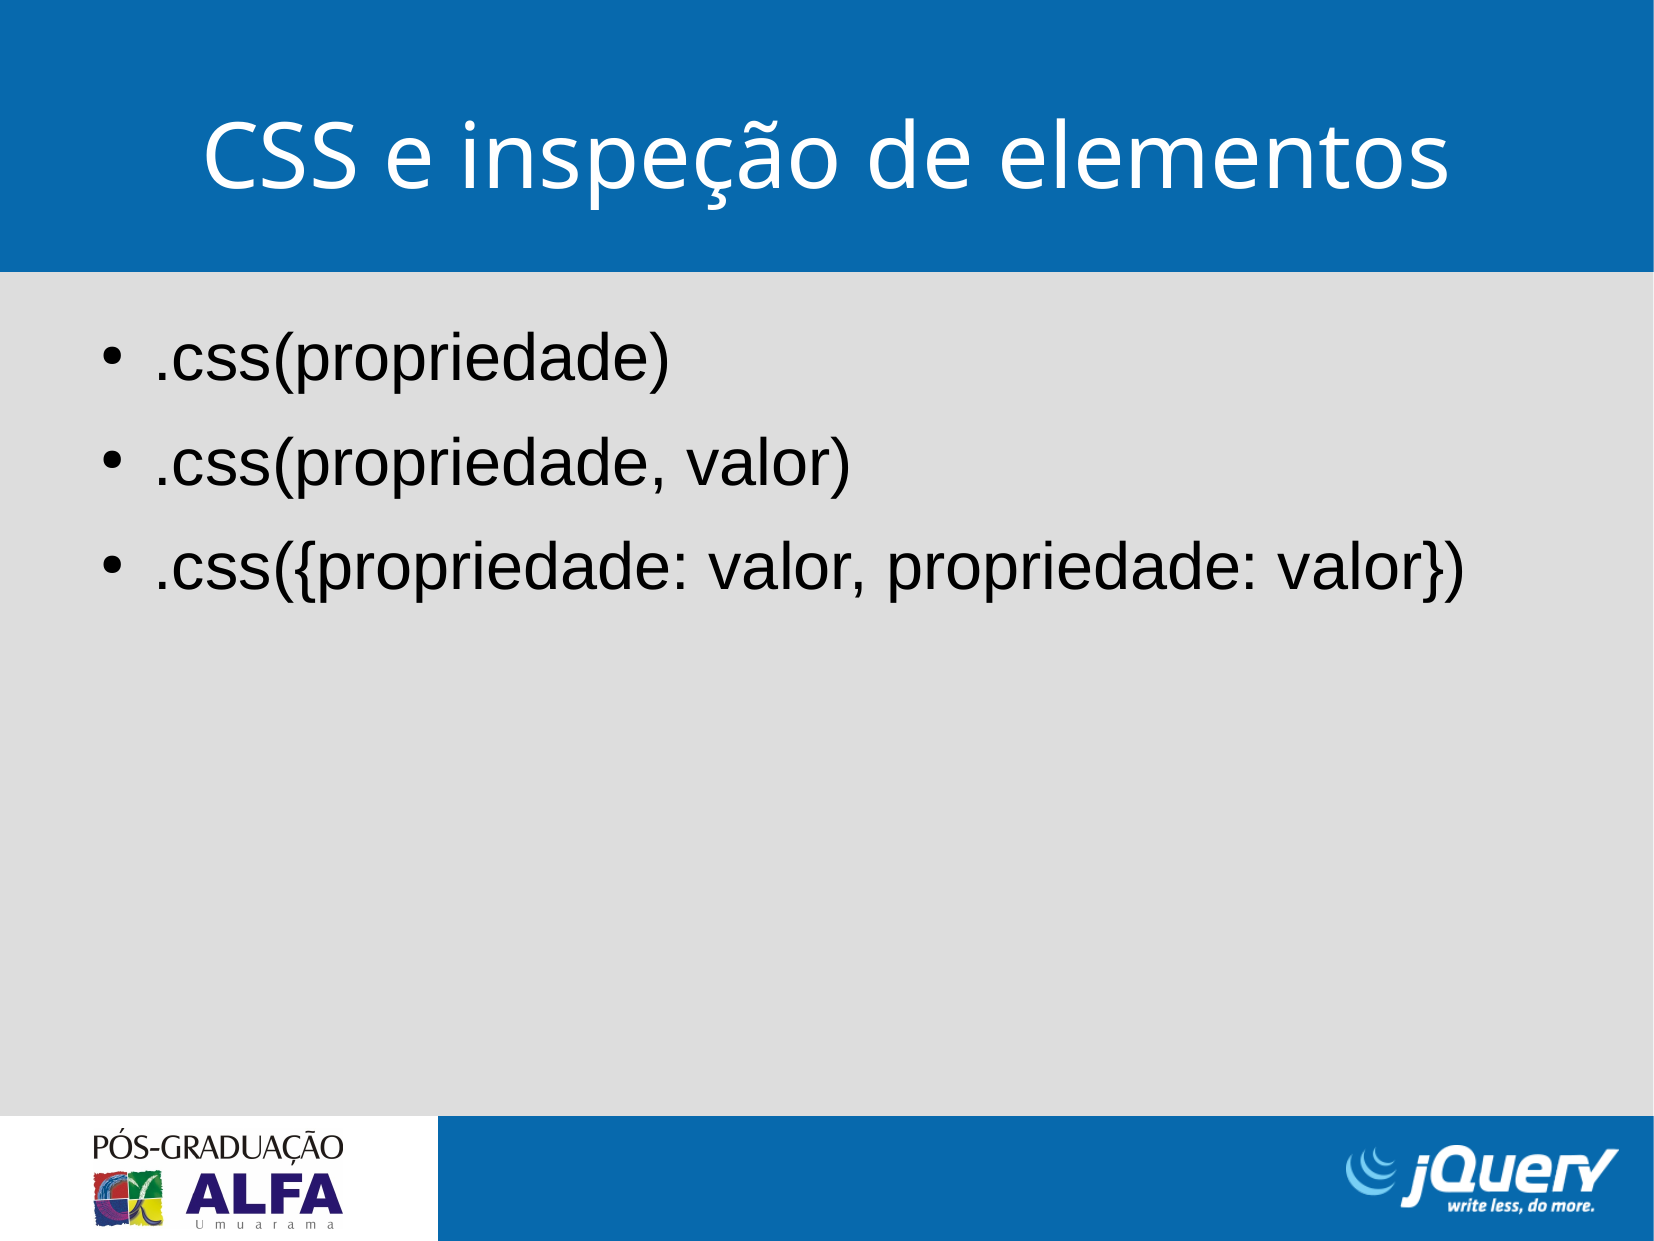

# CSS e inspeção de elementos
.css(propriedade)
.css(propriedade, valor)
.css({propriedade: valor, propriedade: valor})